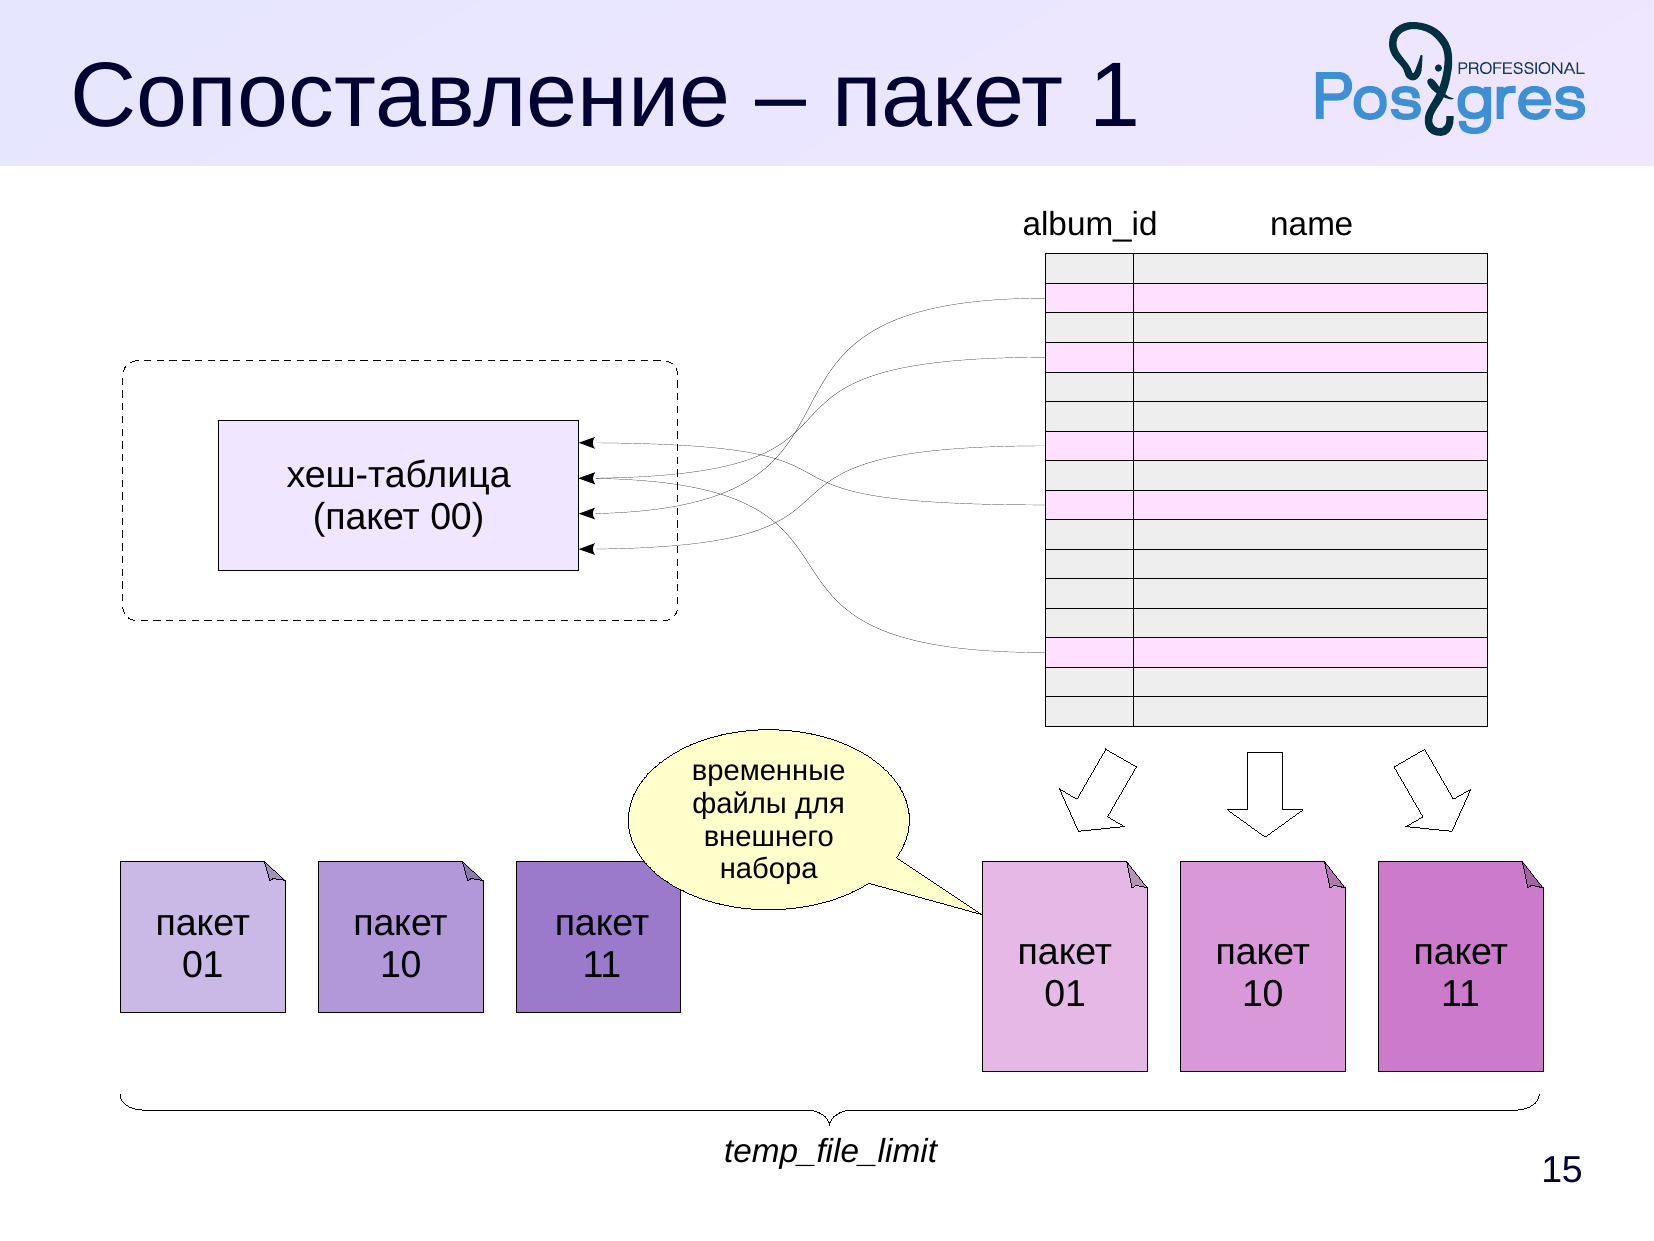

# Сопоставление – пакет 1
album_id
name
хеш-таблица
(пакет 00)
временные
файлы для
внешнего
набора
пакет
01
пакет
10
пакет
11
пакет 01
пакет
10
пакет
11
temp_file_limit